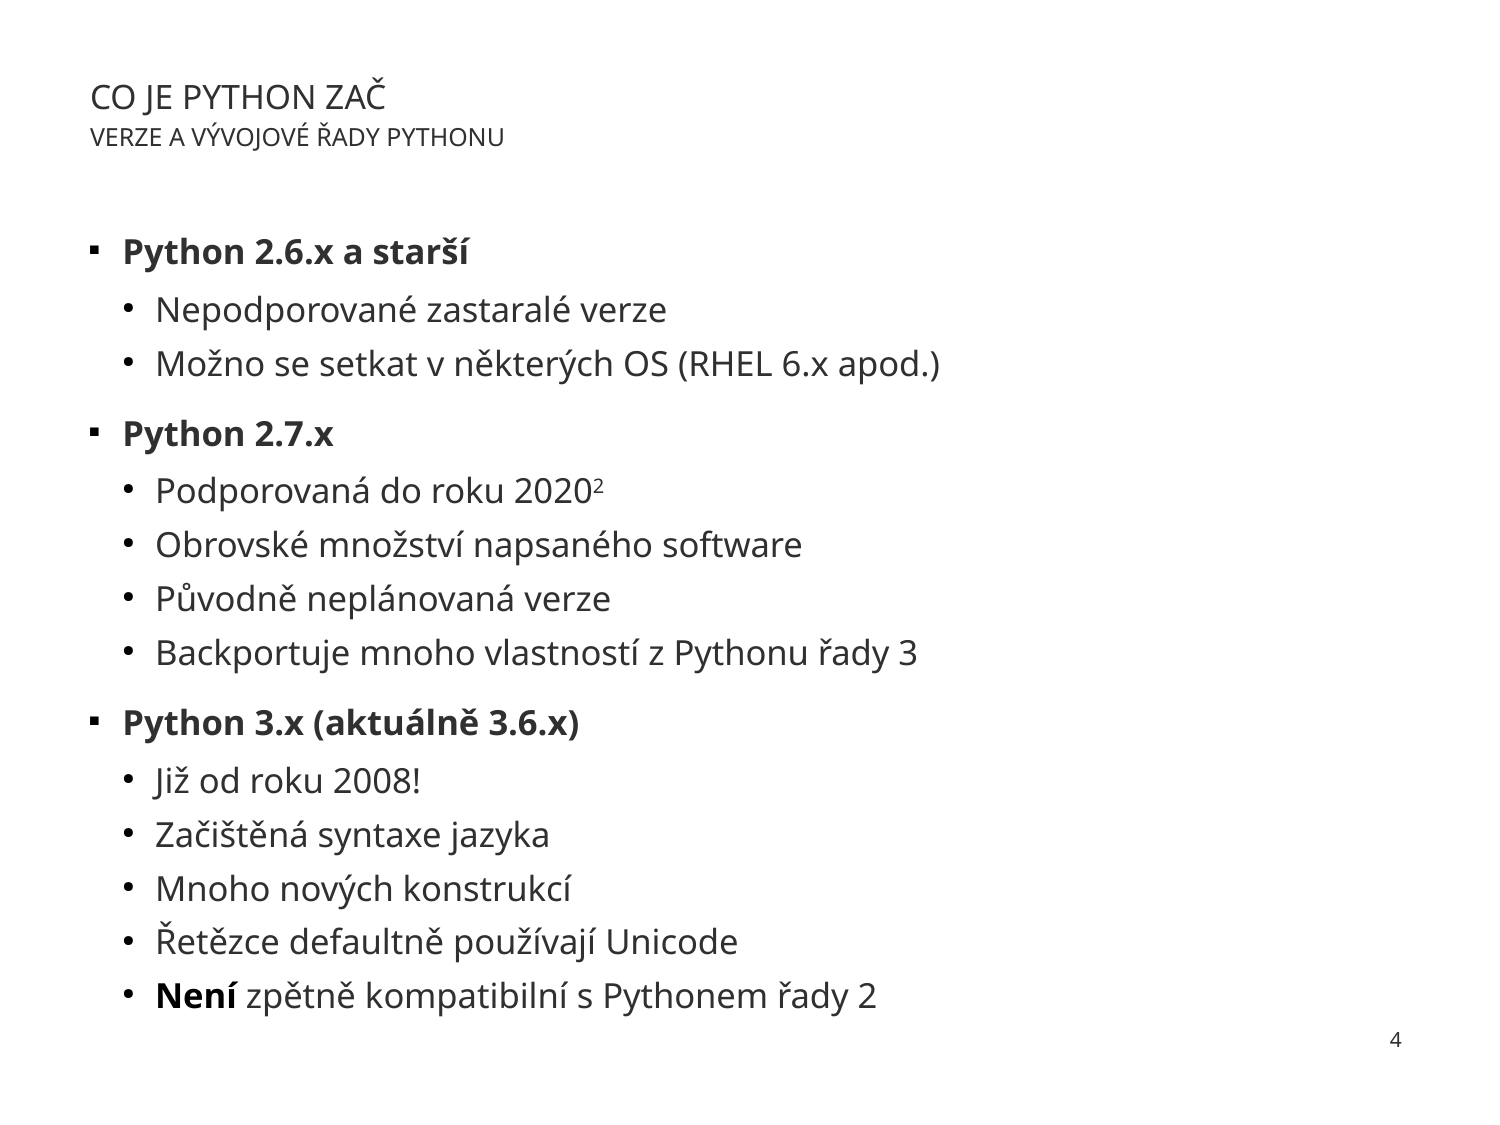

# Co je python zač Verze a vývojové řady pythonu
Python 2.6.x a starší
Nepodporované zastaralé verze
Možno se setkat v některých OS (RHEL 6.x apod.)
Python 2.7.x
Podporovaná do roku 20202
Obrovské množství napsaného software
Původně neplánovaná verze
Backportuje mnoho vlastností z Pythonu řady 3
Python 3.x (aktuálně 3.6.x)
Již od roku 2008!
Začištěná syntaxe jazyka
Mnoho nových konstrukcí
Řetězce defaultně používají Unicode
Není zpětně kompatibilní s Pythonem řady 2